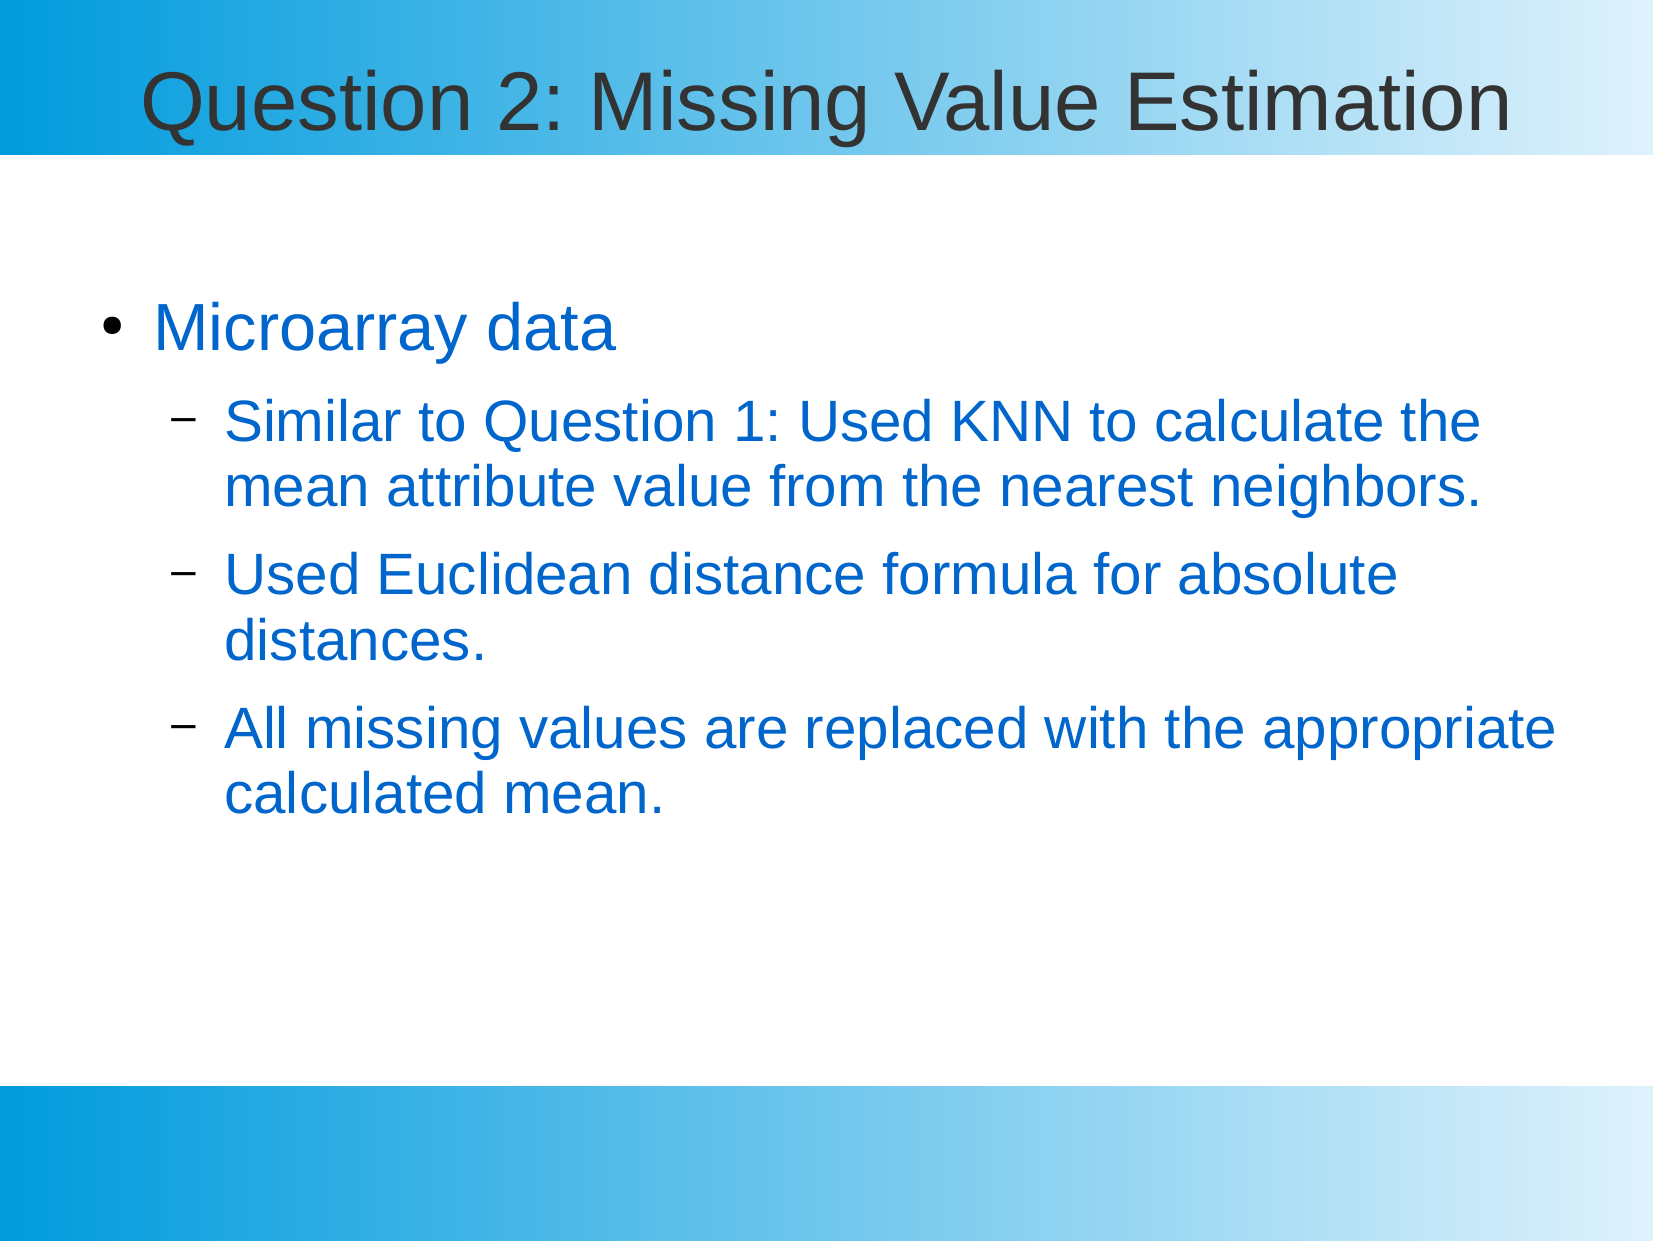

# Question 2: Missing Value Estimation
Microarray data
Similar to Question 1: Used KNN to calculate the mean attribute value from the nearest neighbors.
Used Euclidean distance formula for absolute distances.
All missing values are replaced with the appropriate calculated mean.